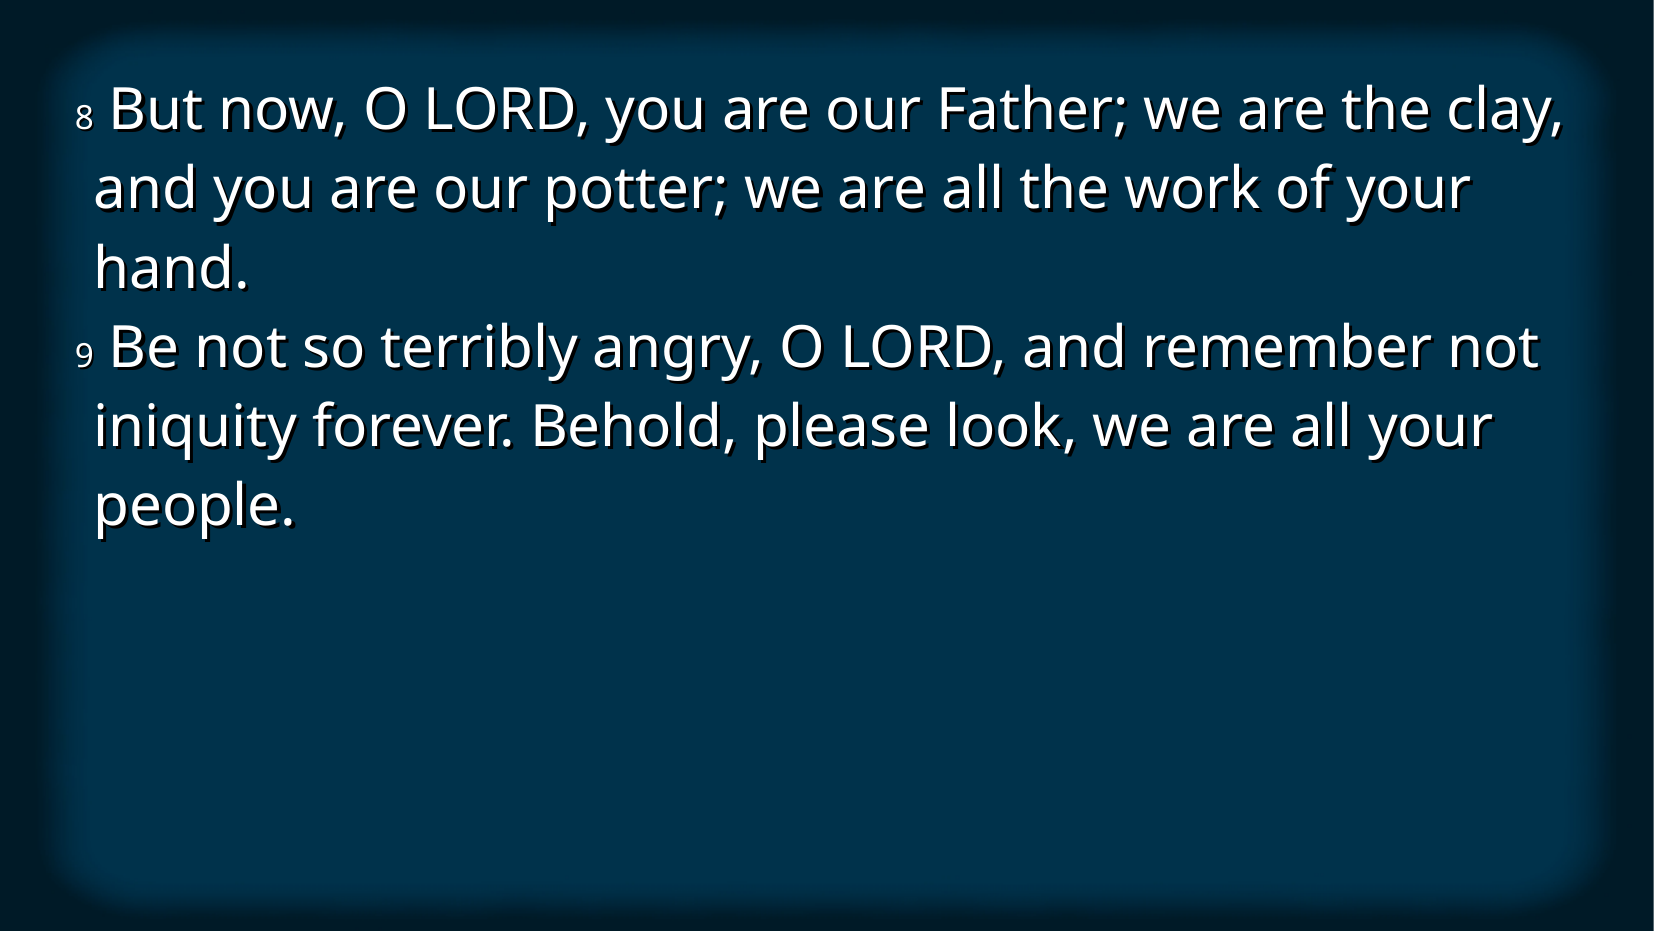

8 But now, O LORD, you are our Father; we are the clay, and you are our potter; we are all the work of your hand.
9 Be not so terribly angry, O LORD, and remember not iniquity forever. Behold, please look, we are all your people.